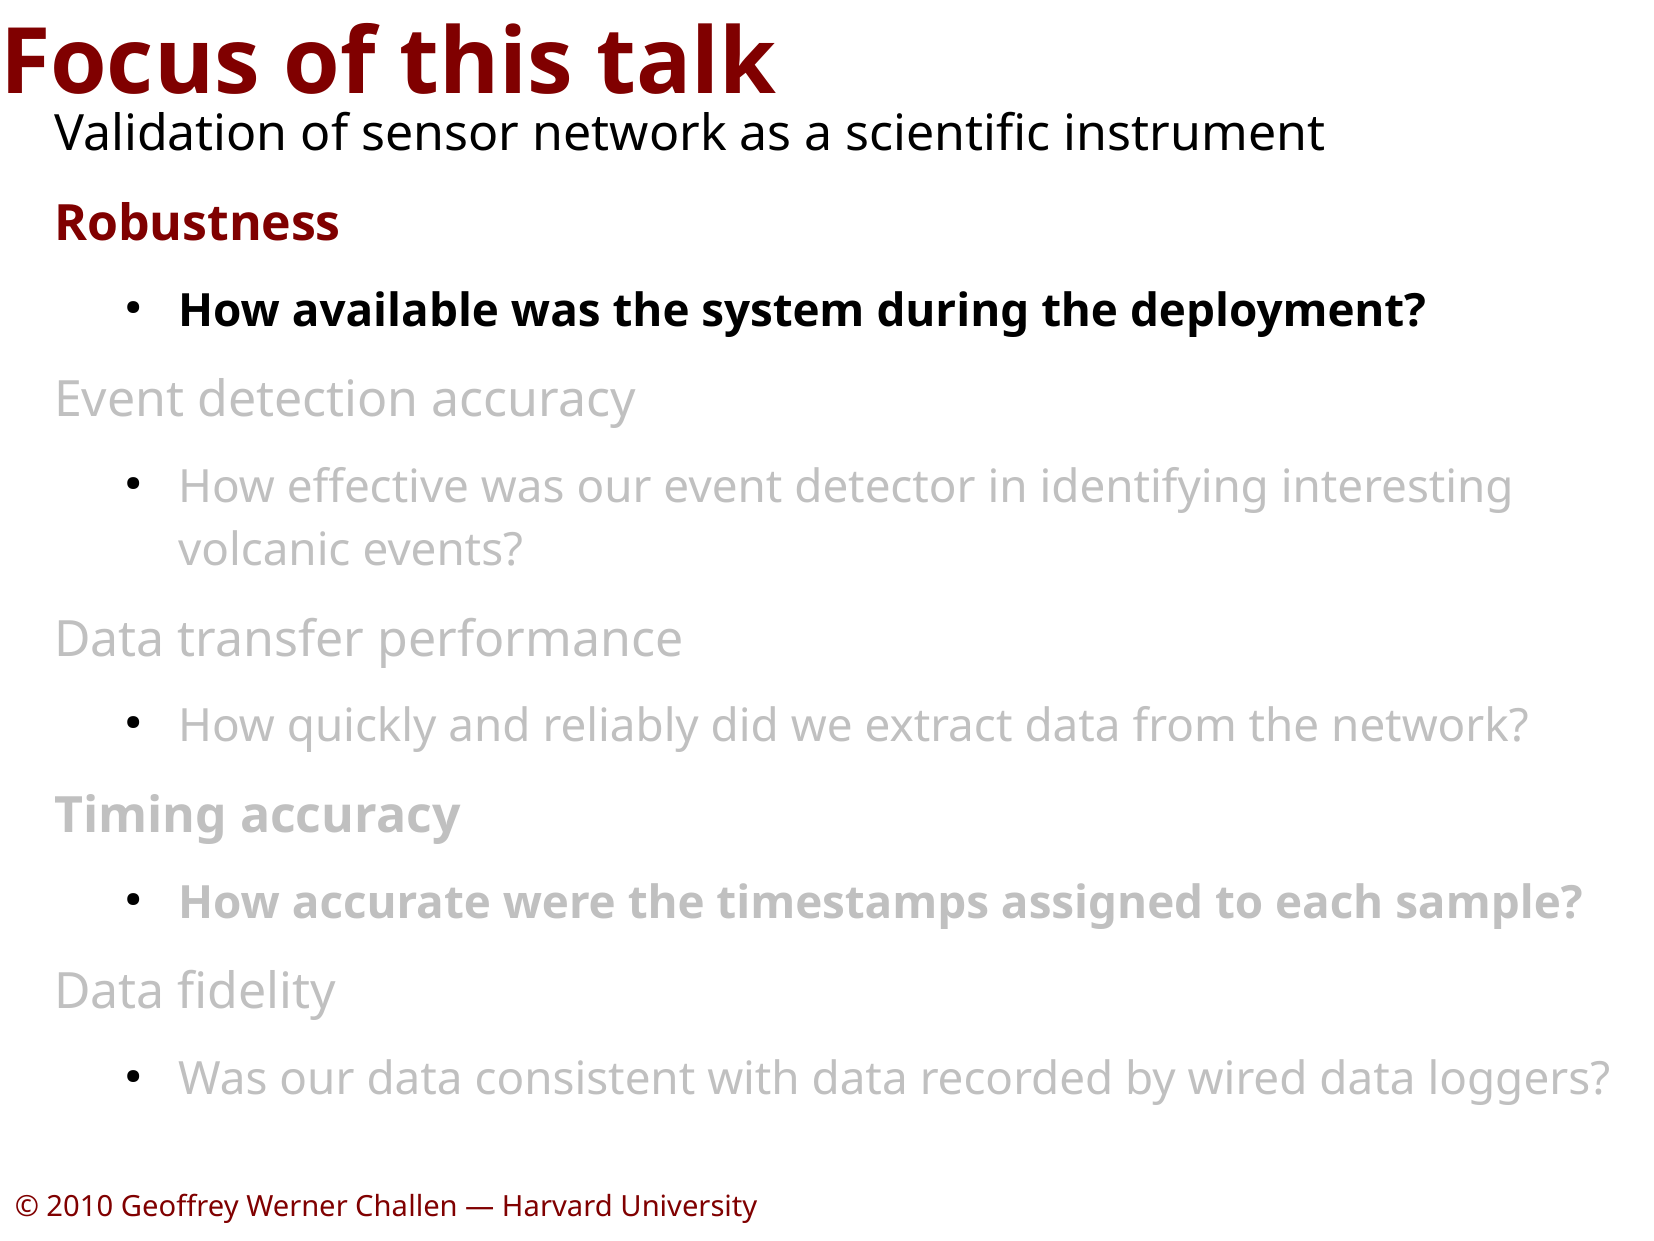

# Focus of this talk
Validation of sensor network as a scientific instrument
Robustness
How available was the system during the deployment?
Event detection accuracy
How effective was our event detector in identifying interesting volcanic events?
Data transfer performance
How quickly and reliably did we extract data from the network?
Timing accuracy
How accurate were the timestamps assigned to each sample?
Data fidelity
Was our data consistent with data recorded by wired data loggers?